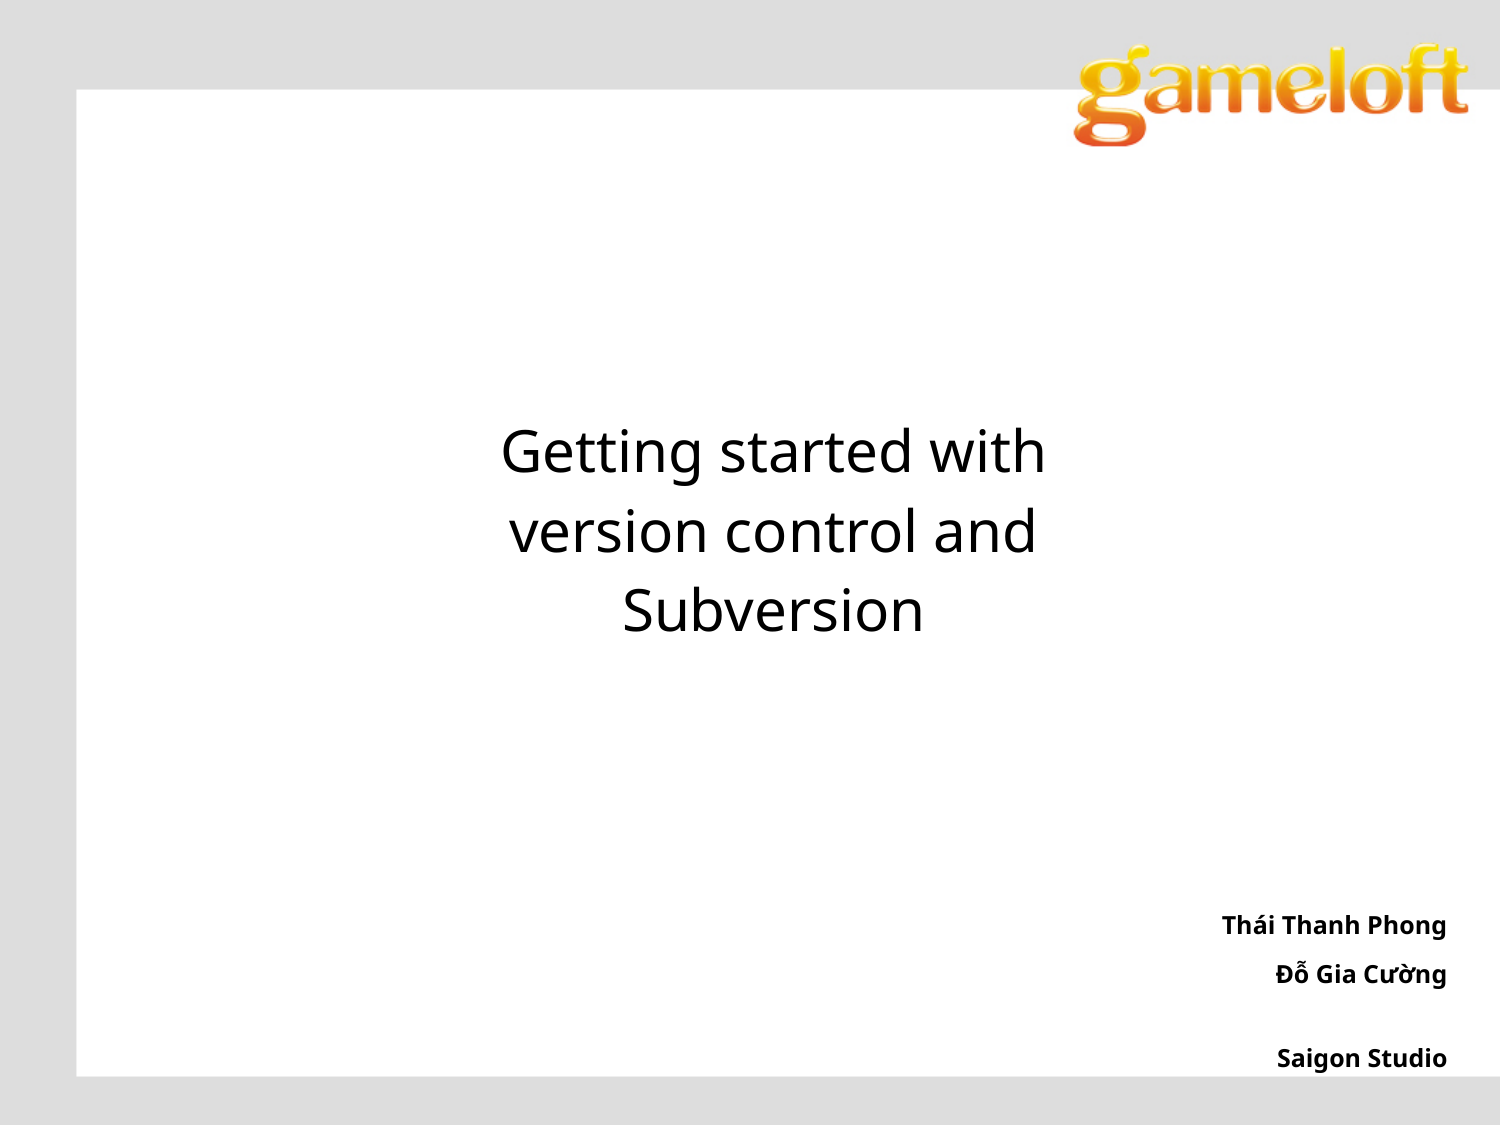

# Getting started with version control and Subversion
Thái Thanh Phong
Đỗ Gia Cường
Saigon Studio